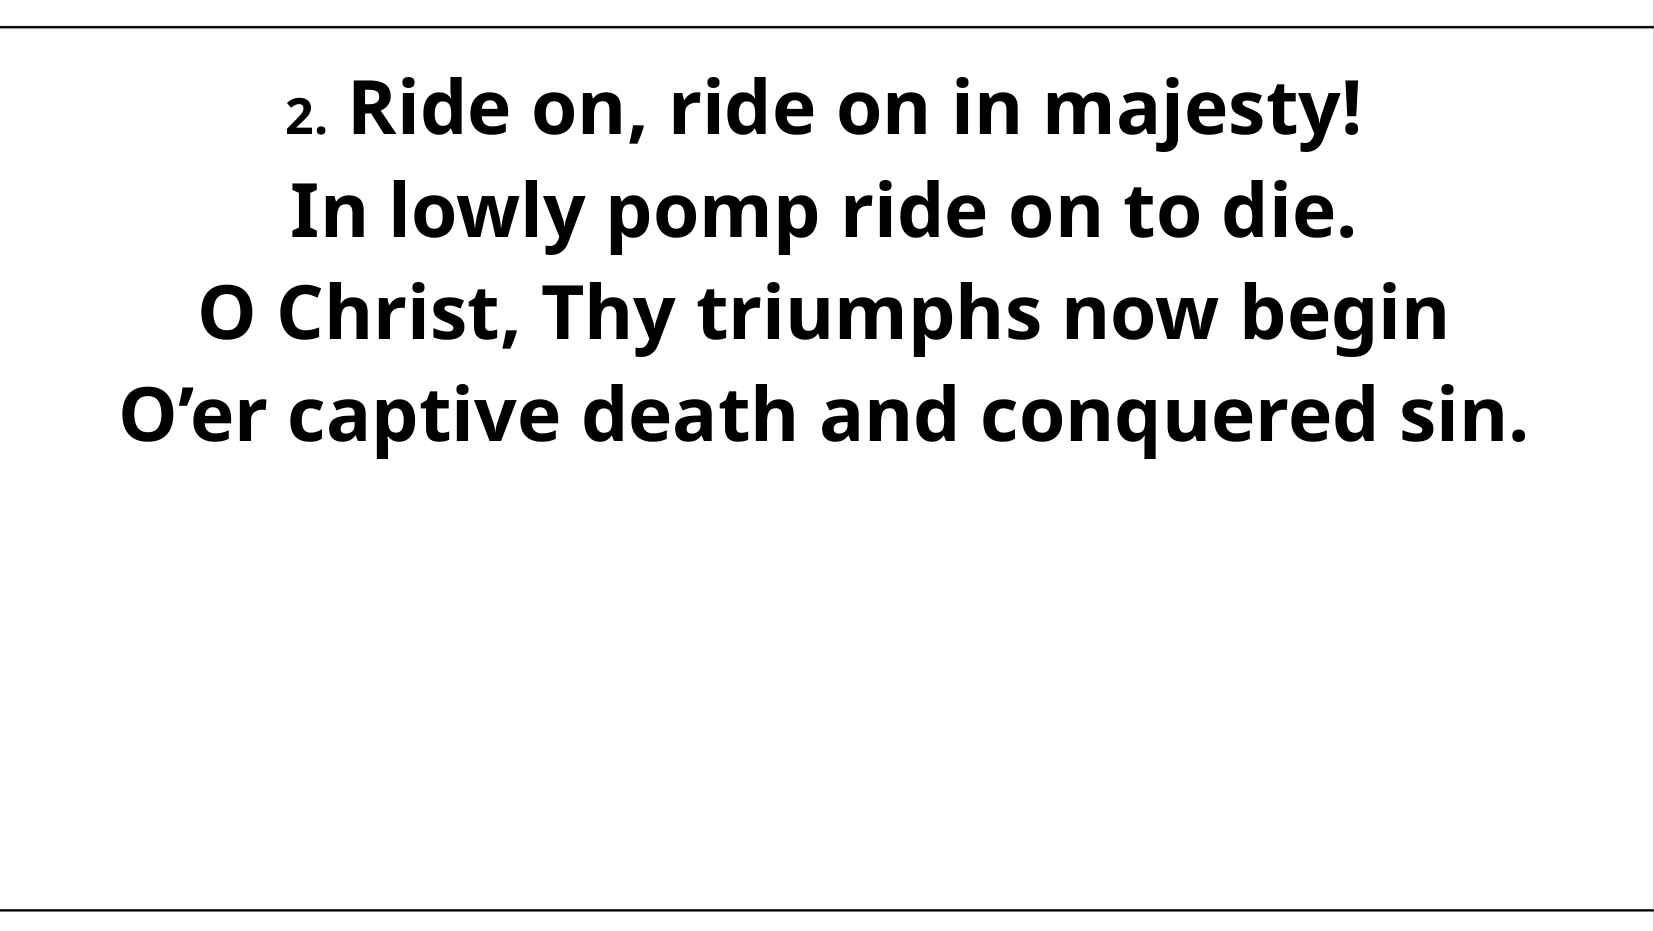

2. Ride on, ride on in majesty!
In lowly pomp ride on to die.
O Christ, Thy triumphs now begin
O’er captive death and conquered sin.